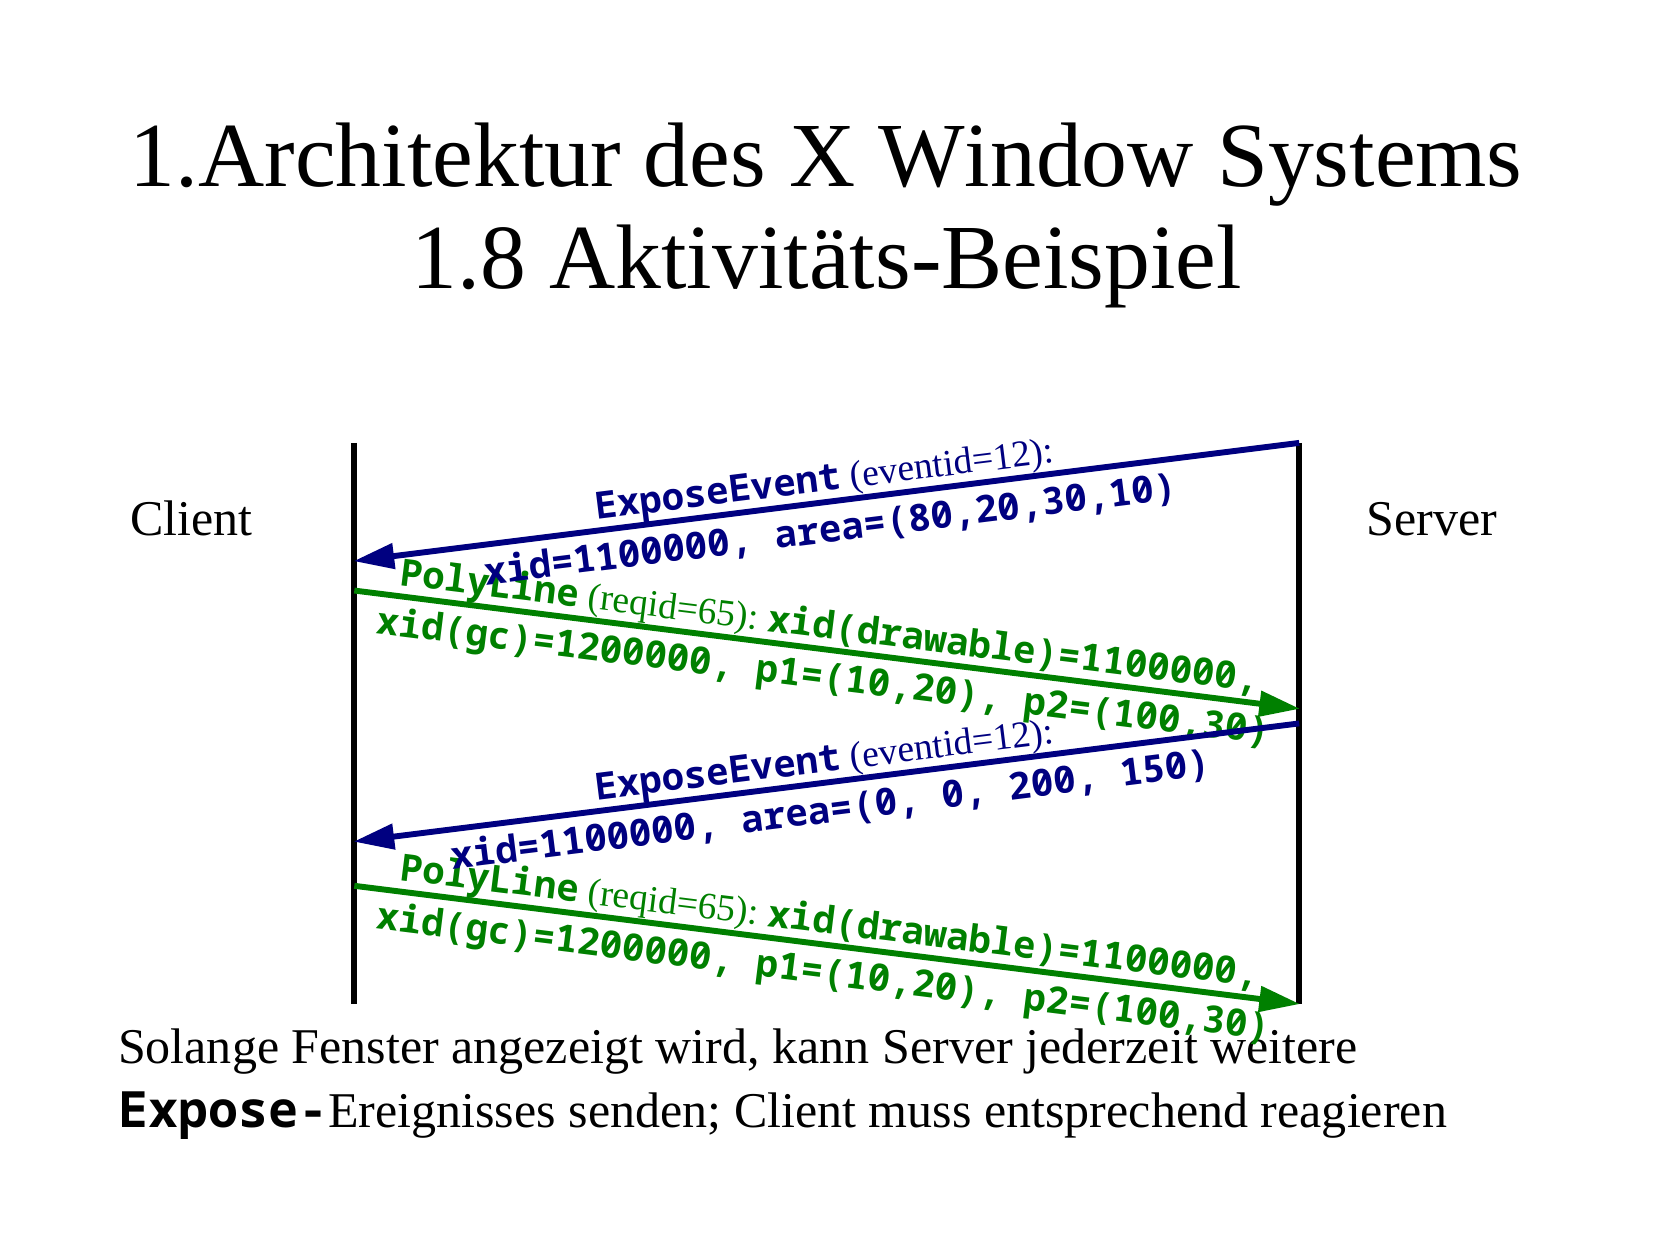

# 1.Architektur des X Window Systems 1.8 Aktivitäts-Beispiel
ExposeEvent (eventid=12):
xid=1100000, area=(80,20,30,10)
Client
Server
PolyLine (reqid=65): xid(drawable)=1100000,
xid(gc)=1200000, p1=(10,20), p2=(100,30)
ExposeEvent (eventid=12):
xid=1100000, area=(0, 0, 200, 150)
PolyLine (reqid=65): xid(drawable)=1100000,
xid(gc)=1200000, p1=(10,20), p2=(100,30)
Solange Fenster angezeigt wird, kann Server jederzeit weitere Expose-Ereignisses senden; Client muss entsprechend reagieren